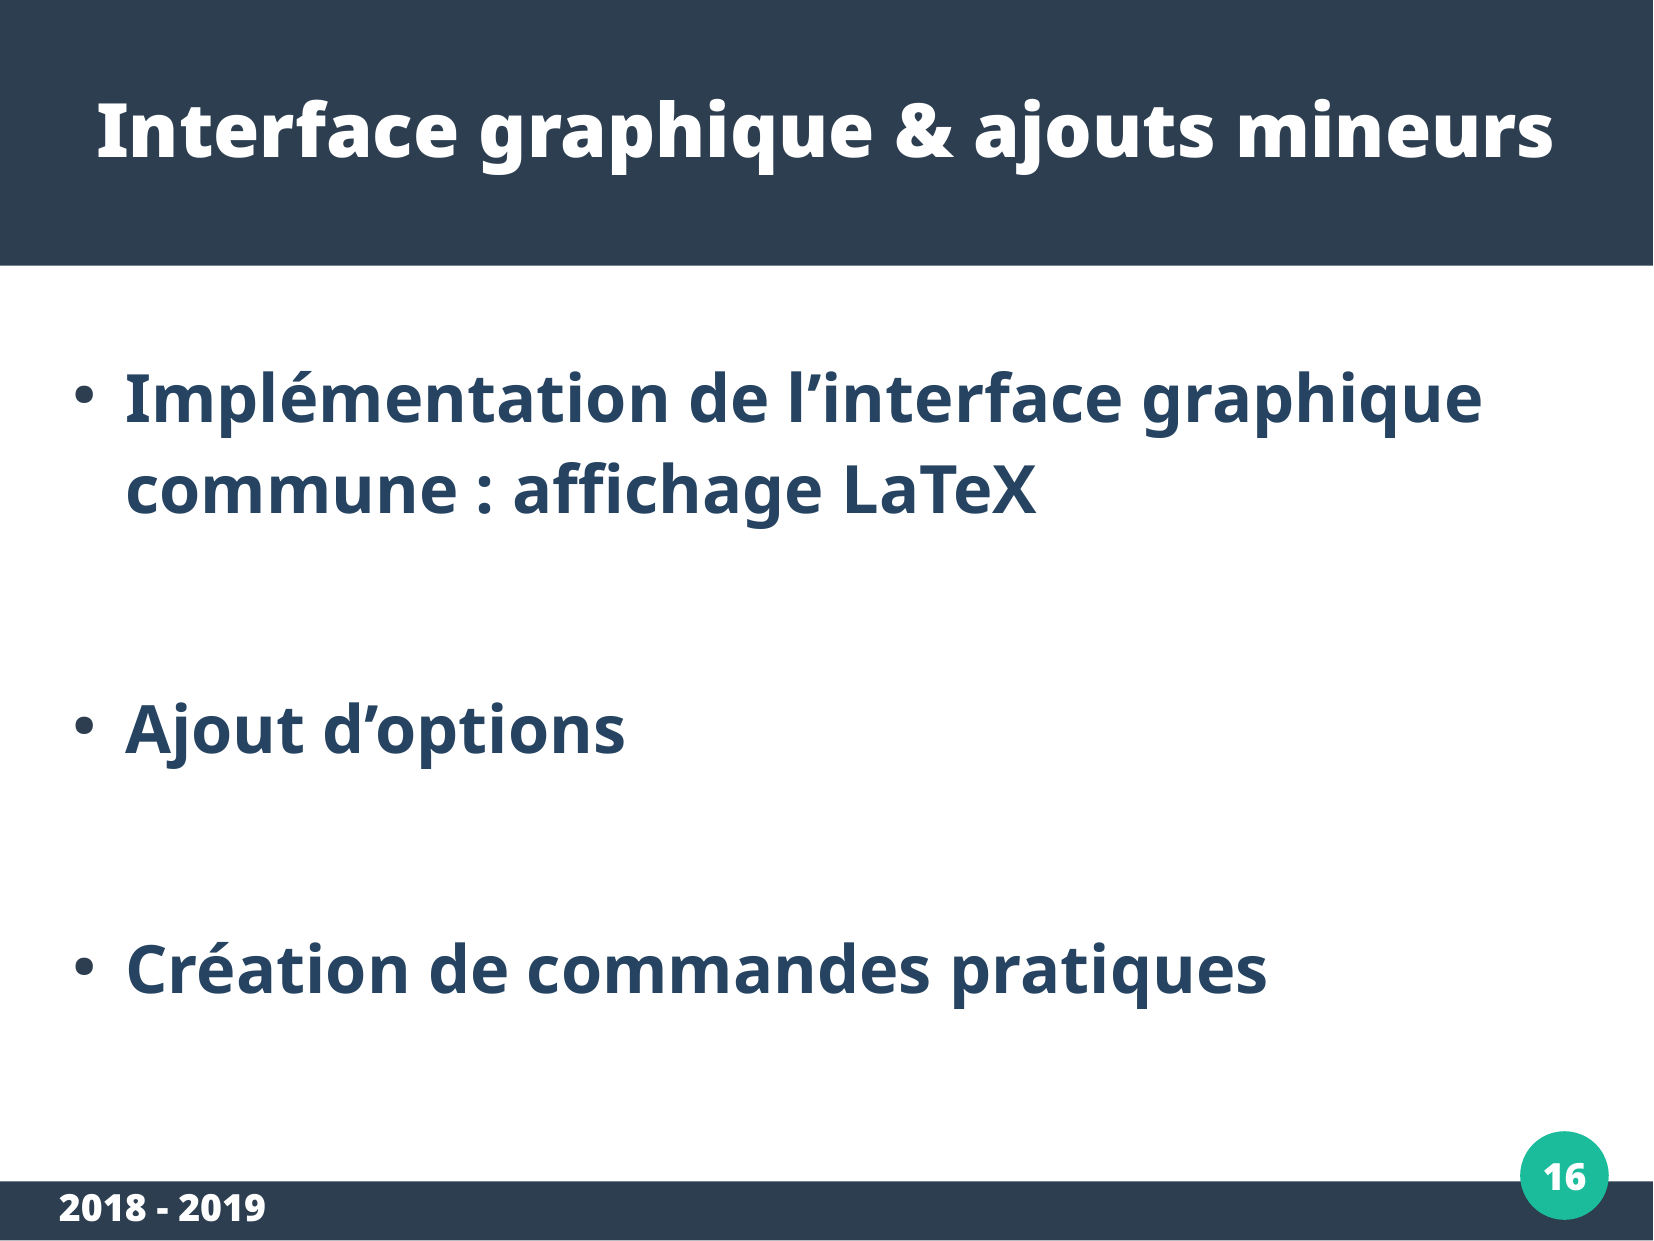

# Interface graphique & ajouts mineurs
Implémentation de l’interface graphique commune : affichage LaTeX
Ajout d’options
Création de commandes pratiques
16
2018 - 2019